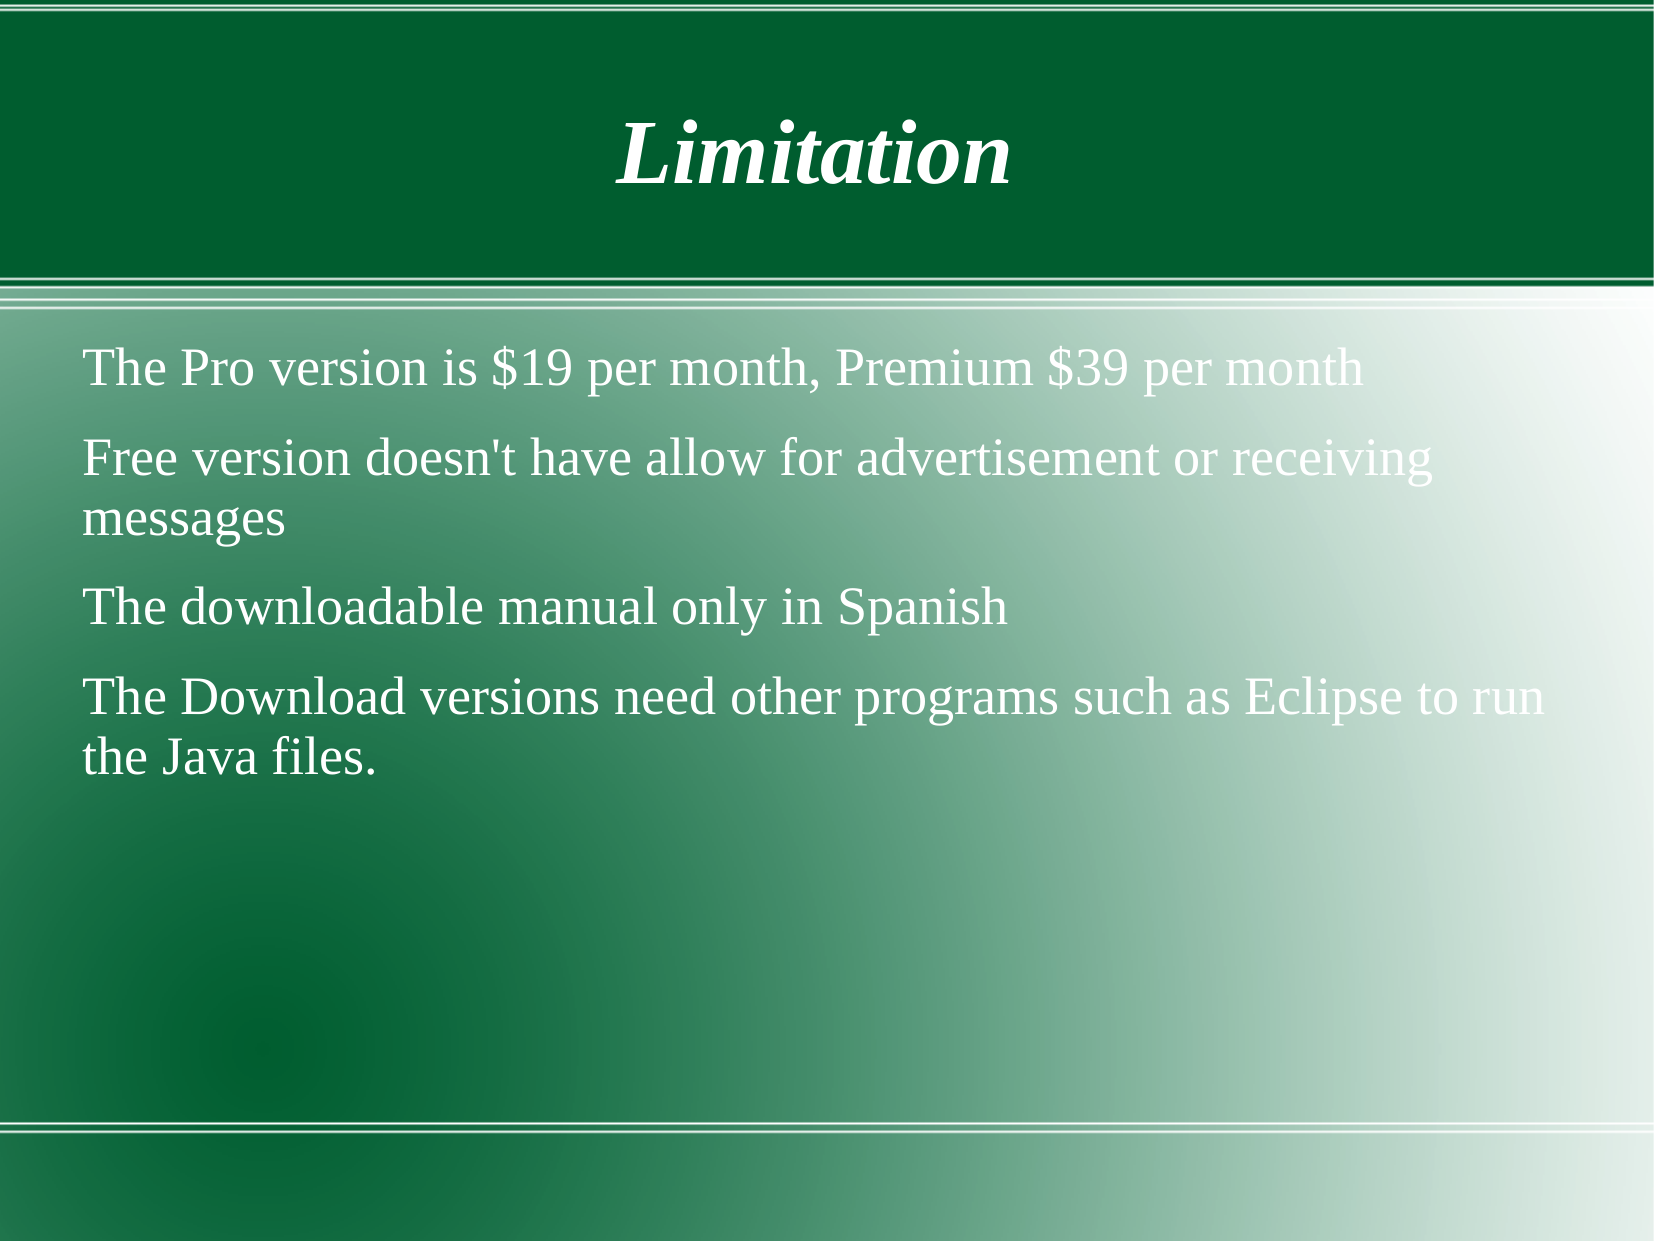

# Limitation
The Pro version is $19 per month, Premium $39 per month
Free version doesn't have allow for advertisement or receiving messages
The downloadable manual only in Spanish
The Download versions need other programs such as Eclipse to run the Java files.